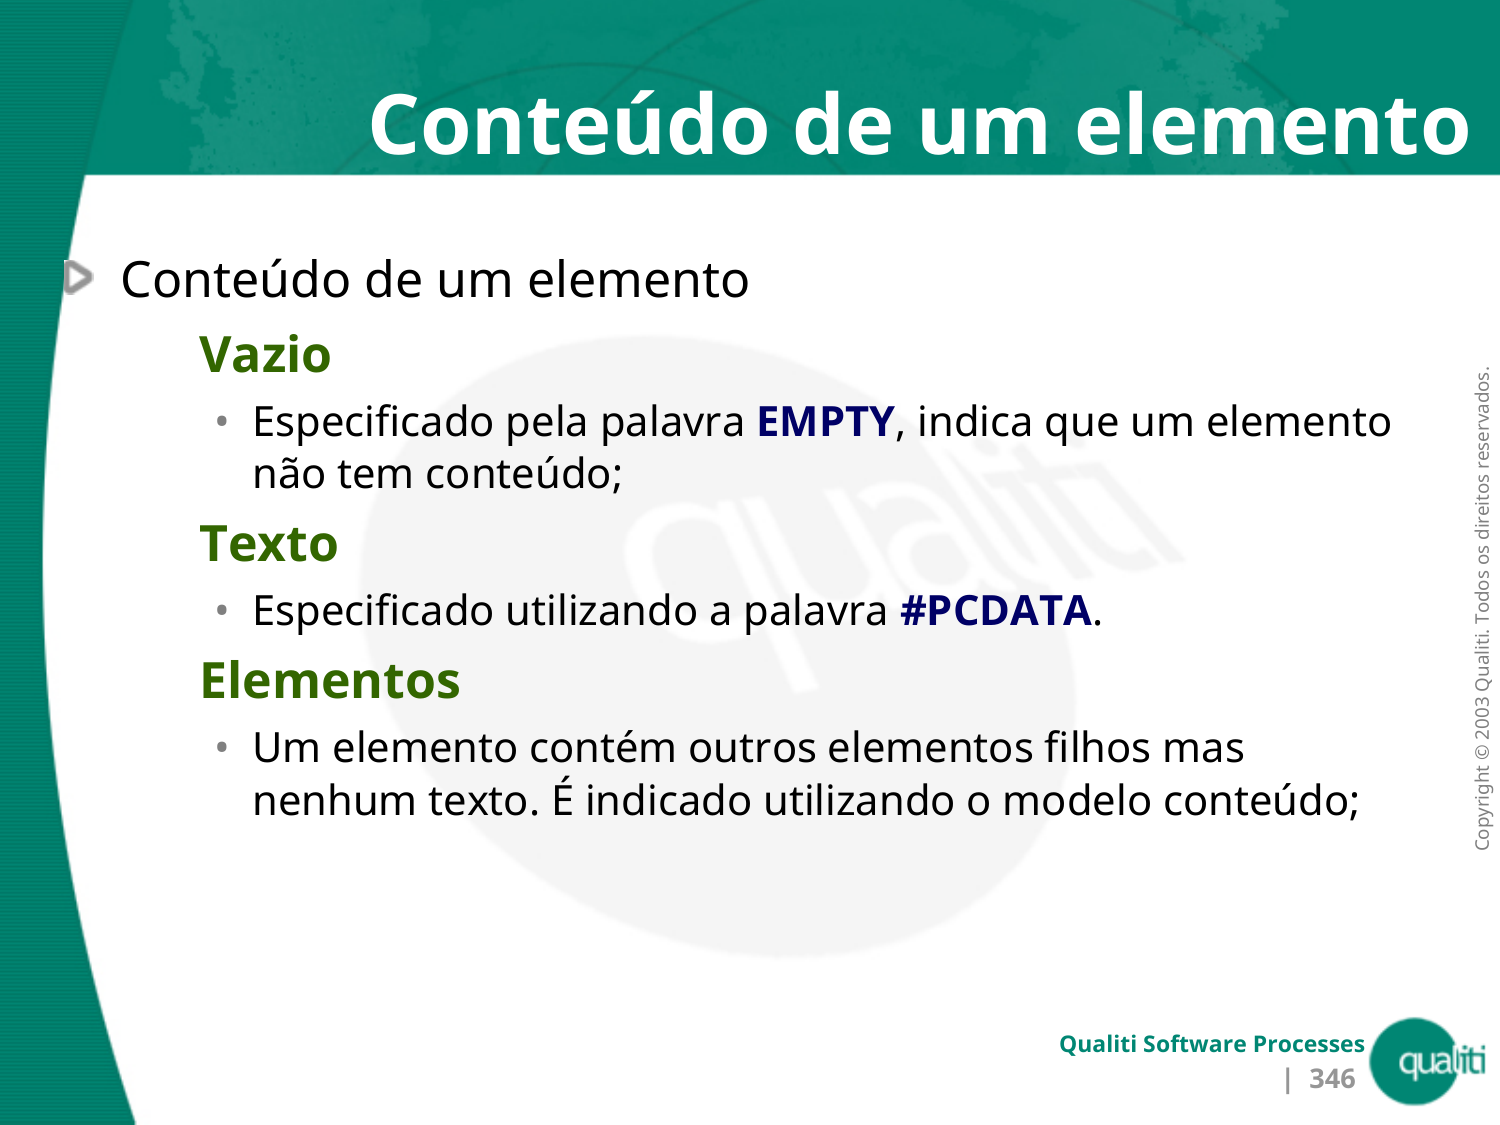

# Conteúdo de um elemento
Conteúdo de um elemento
 Vazio
Especificado pela palavra EMPTY, indica que um elemento não tem conteúdo;
 Texto
Especificado utilizando a palavra #PCDATA.
 Elementos
Um elemento contém outros elementos filhos mas nenhum texto. É indicado utilizando o modelo conteúdo;